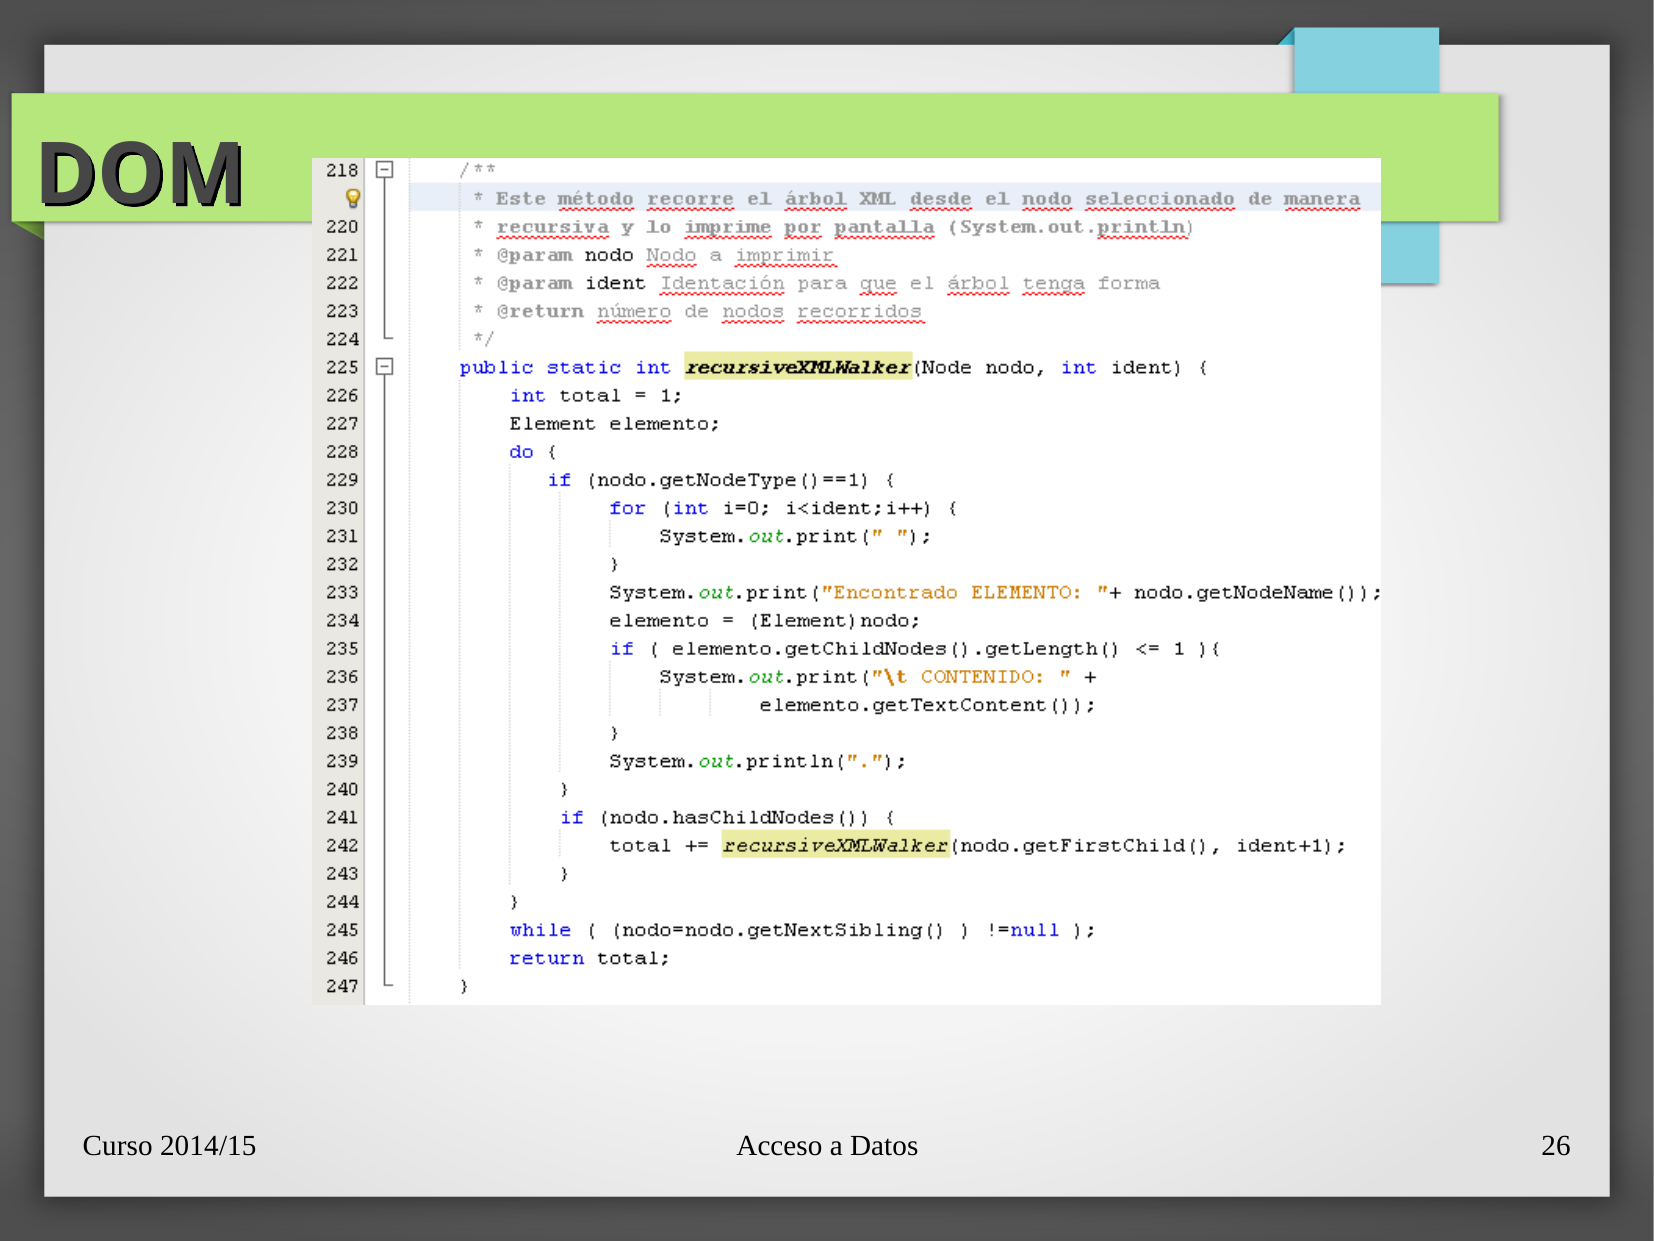

# DOM
Curso 2014/15
Acceso a Datos
26